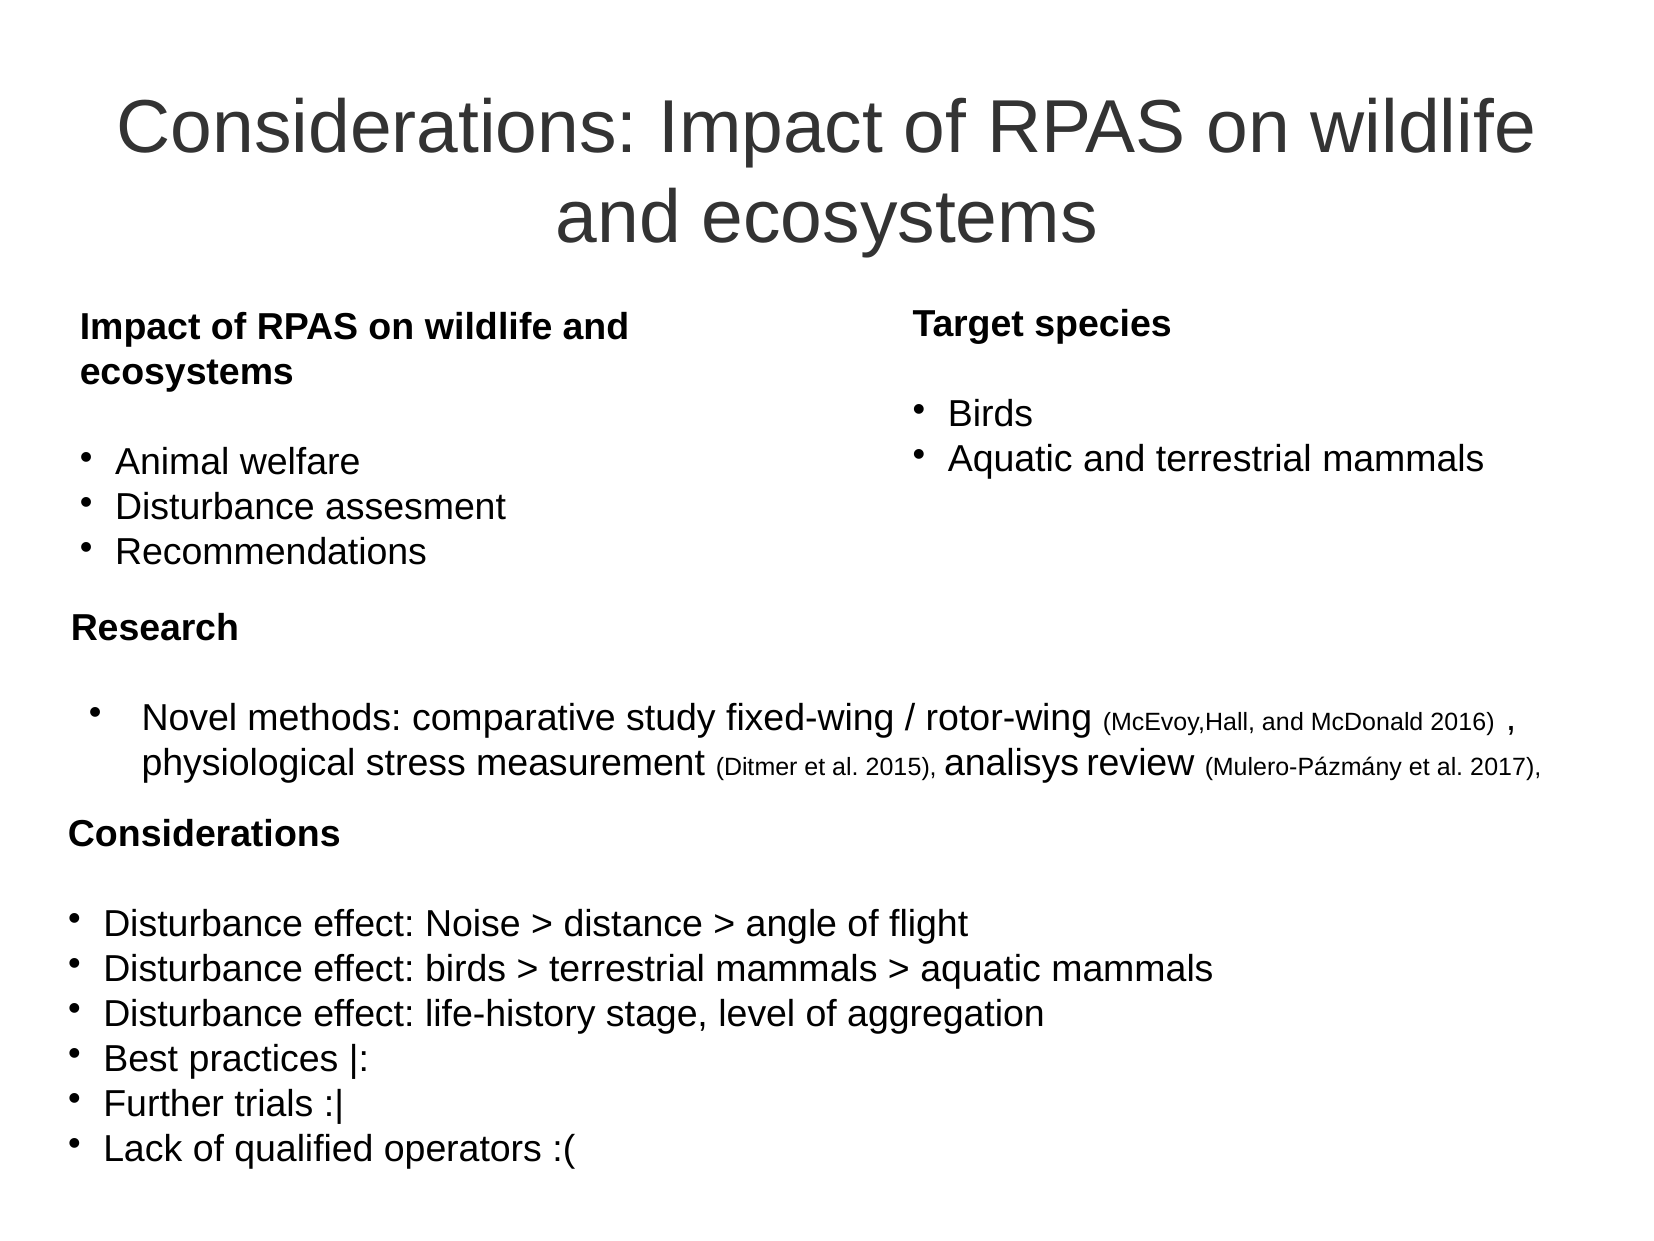

Considerations: Impact of RPAS on wildlife and ecosystems
Target species
Birds
Aquatic and terrestrial mammals
Impact of RPAS on wildlife and ecosystems
Animal welfare
Disturbance assesment
Recommendations
Research
Novel methods: comparative study fixed-wing / rotor-wing (McEvoy,Hall, and McDonald 2016) , physiological stress measurement (Ditmer et al. 2015), analisys review (Mulero-Pázmány et al. 2017),
Considerations
Disturbance effect: Noise > distance > angle of flight
Disturbance effect: birds > terrestrial mammals > aquatic mammals
Disturbance effect: life-history stage, level of aggregation
Best practices |:
Further trials :|
Lack of qualified operators :(